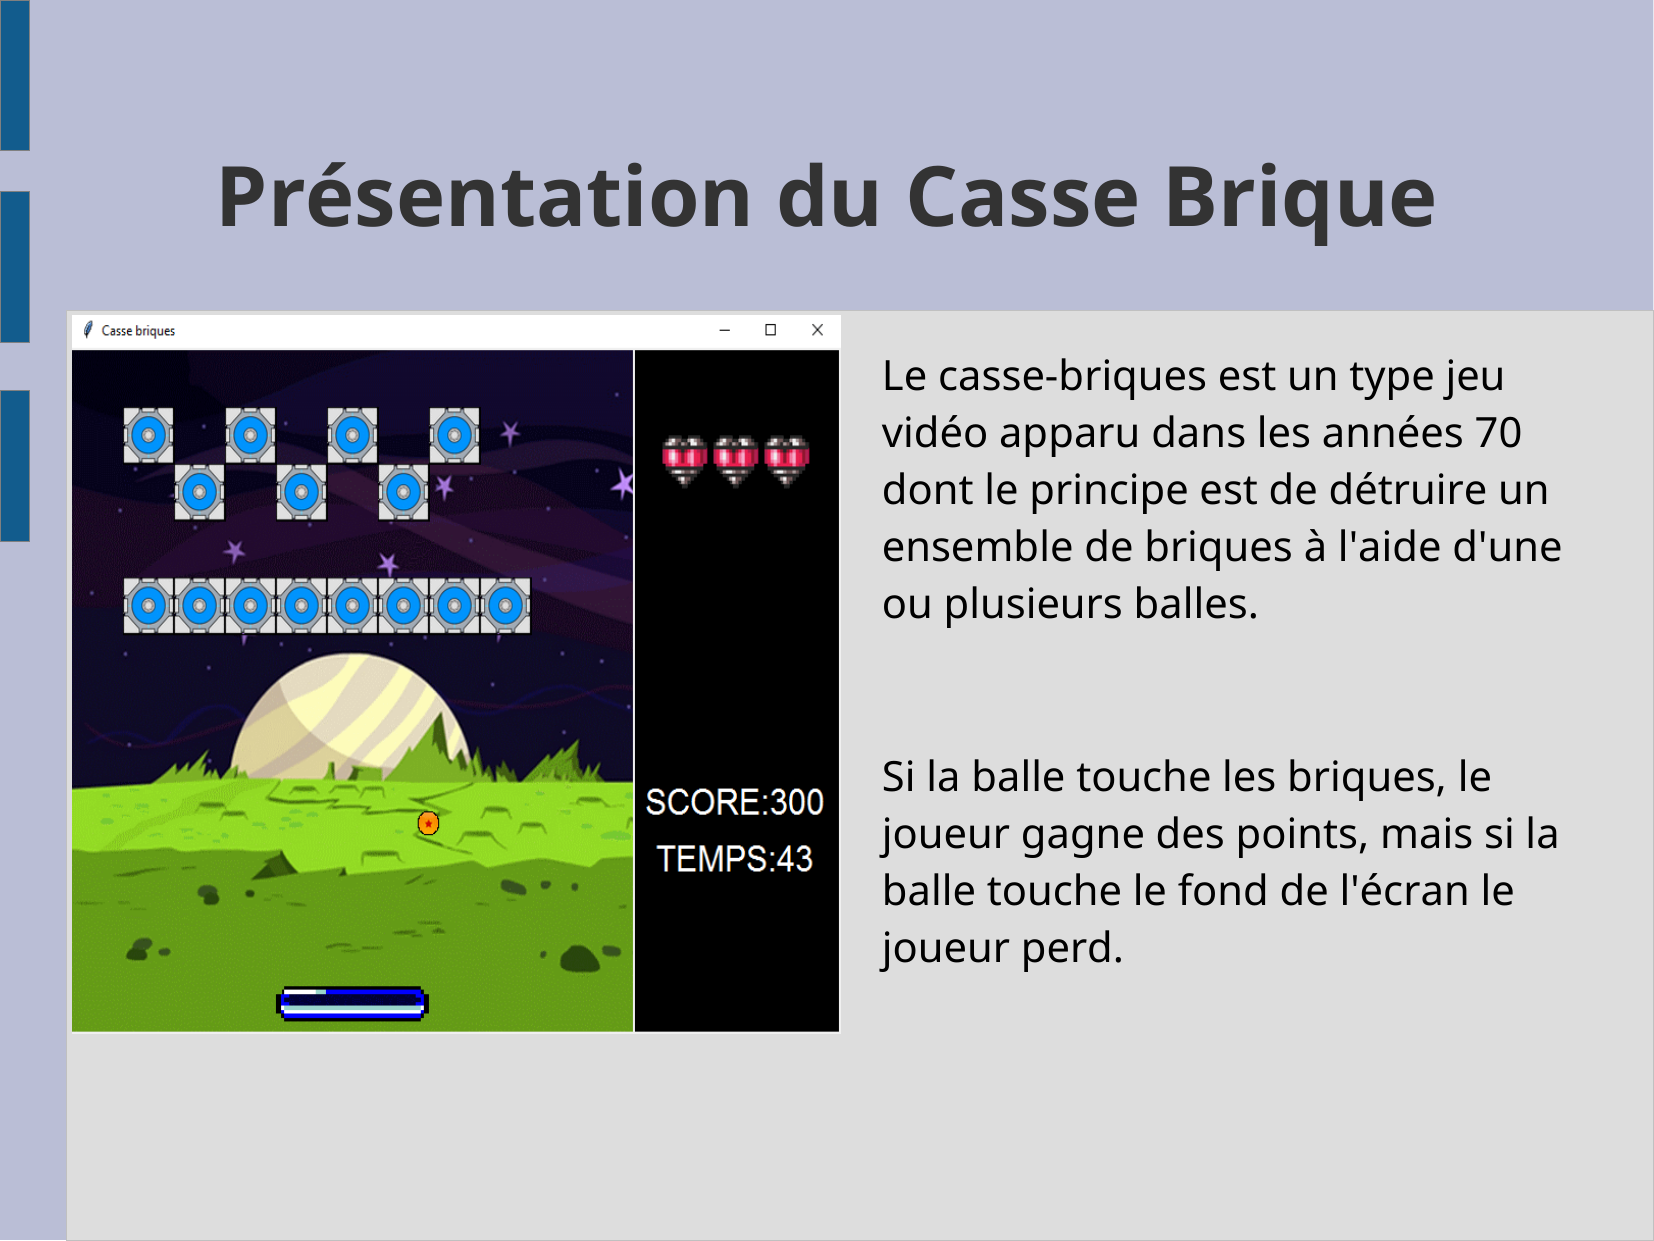

# Présentation du Casse Brique
Le casse-briques est un type jeu vidéo apparu dans les années 70 dont le principe est de détruire un ensemble de briques à l'aide d'une ou plusieurs balles.
Si la balle touche les briques, le joueur gagne des points, mais si la balle touche le fond de l'écran le joueur perd.